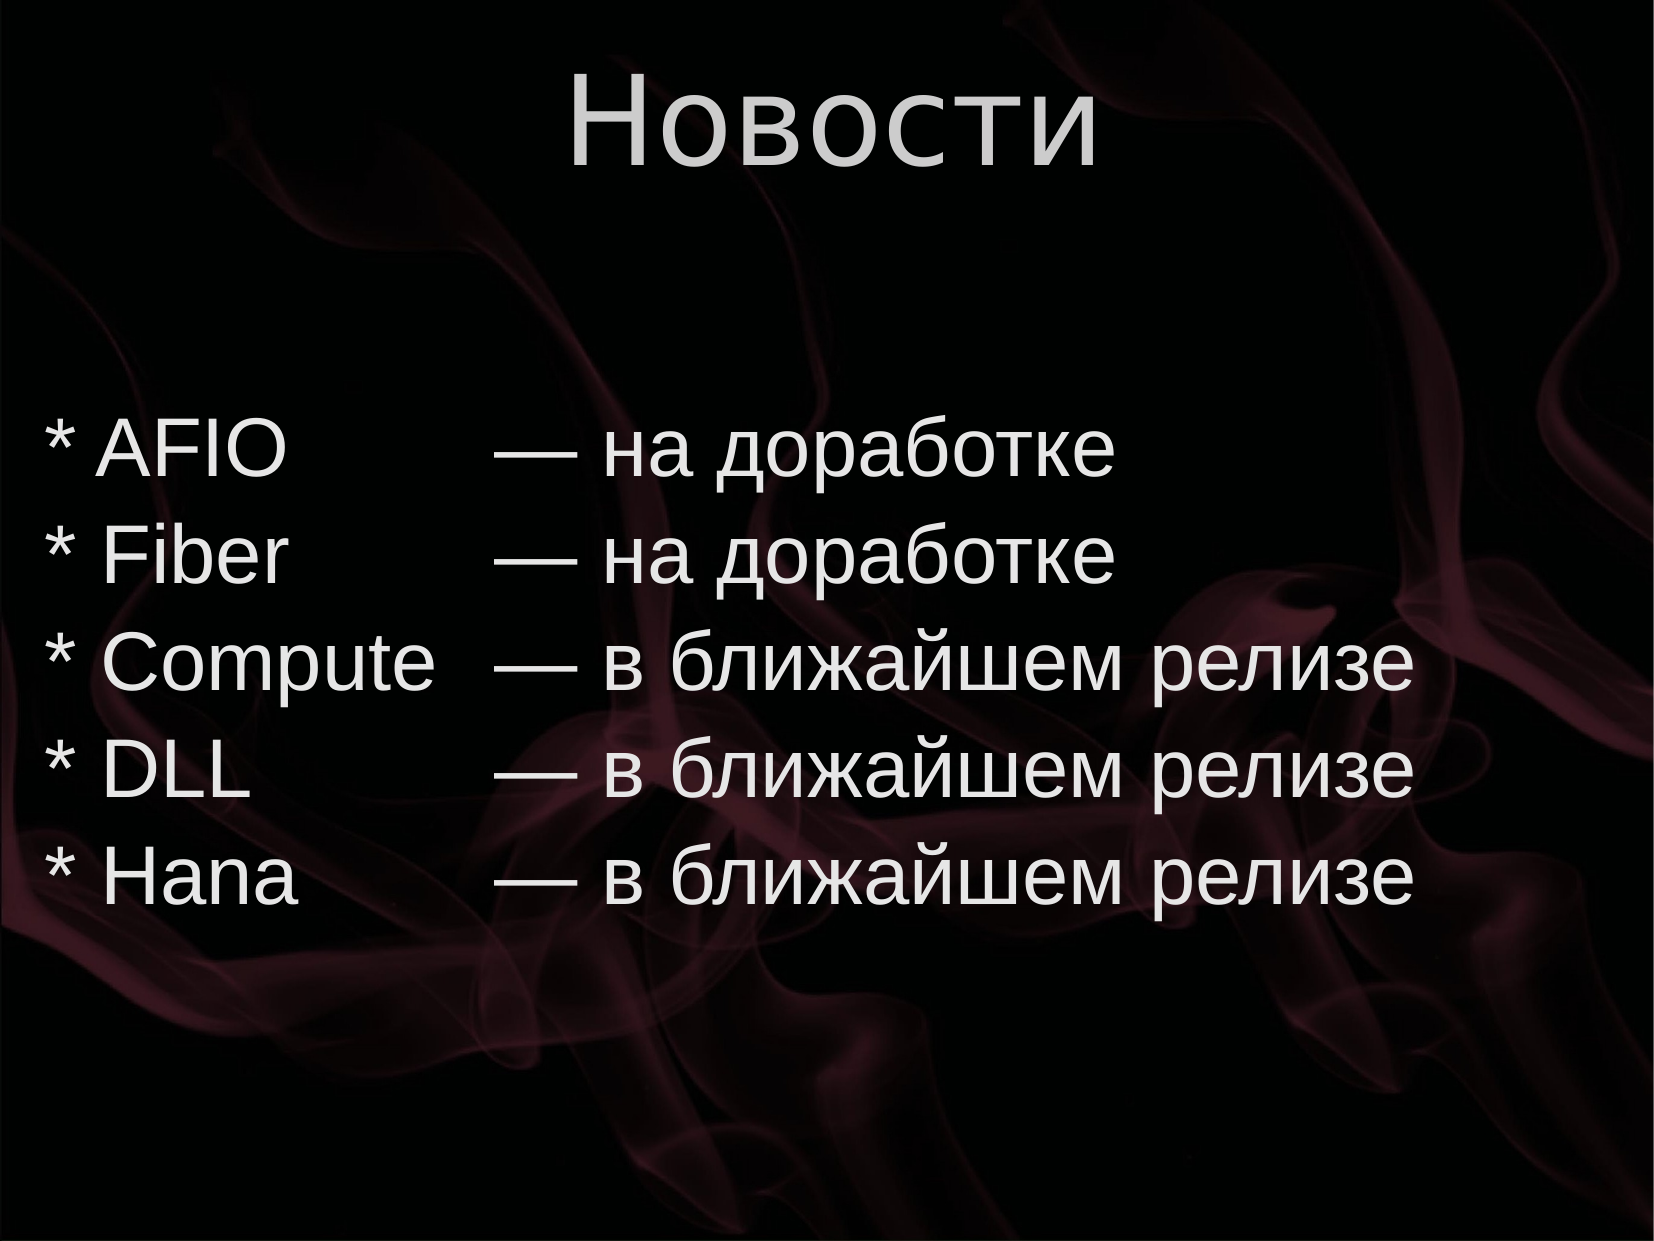

# Новости
* AFIO 			— на доработке
* Fiber 			— на доработке
* Compute 	— в ближайшем релизе
* DLL 			— в ближайшем релизе
* Hana 			— в ближайшем релизе